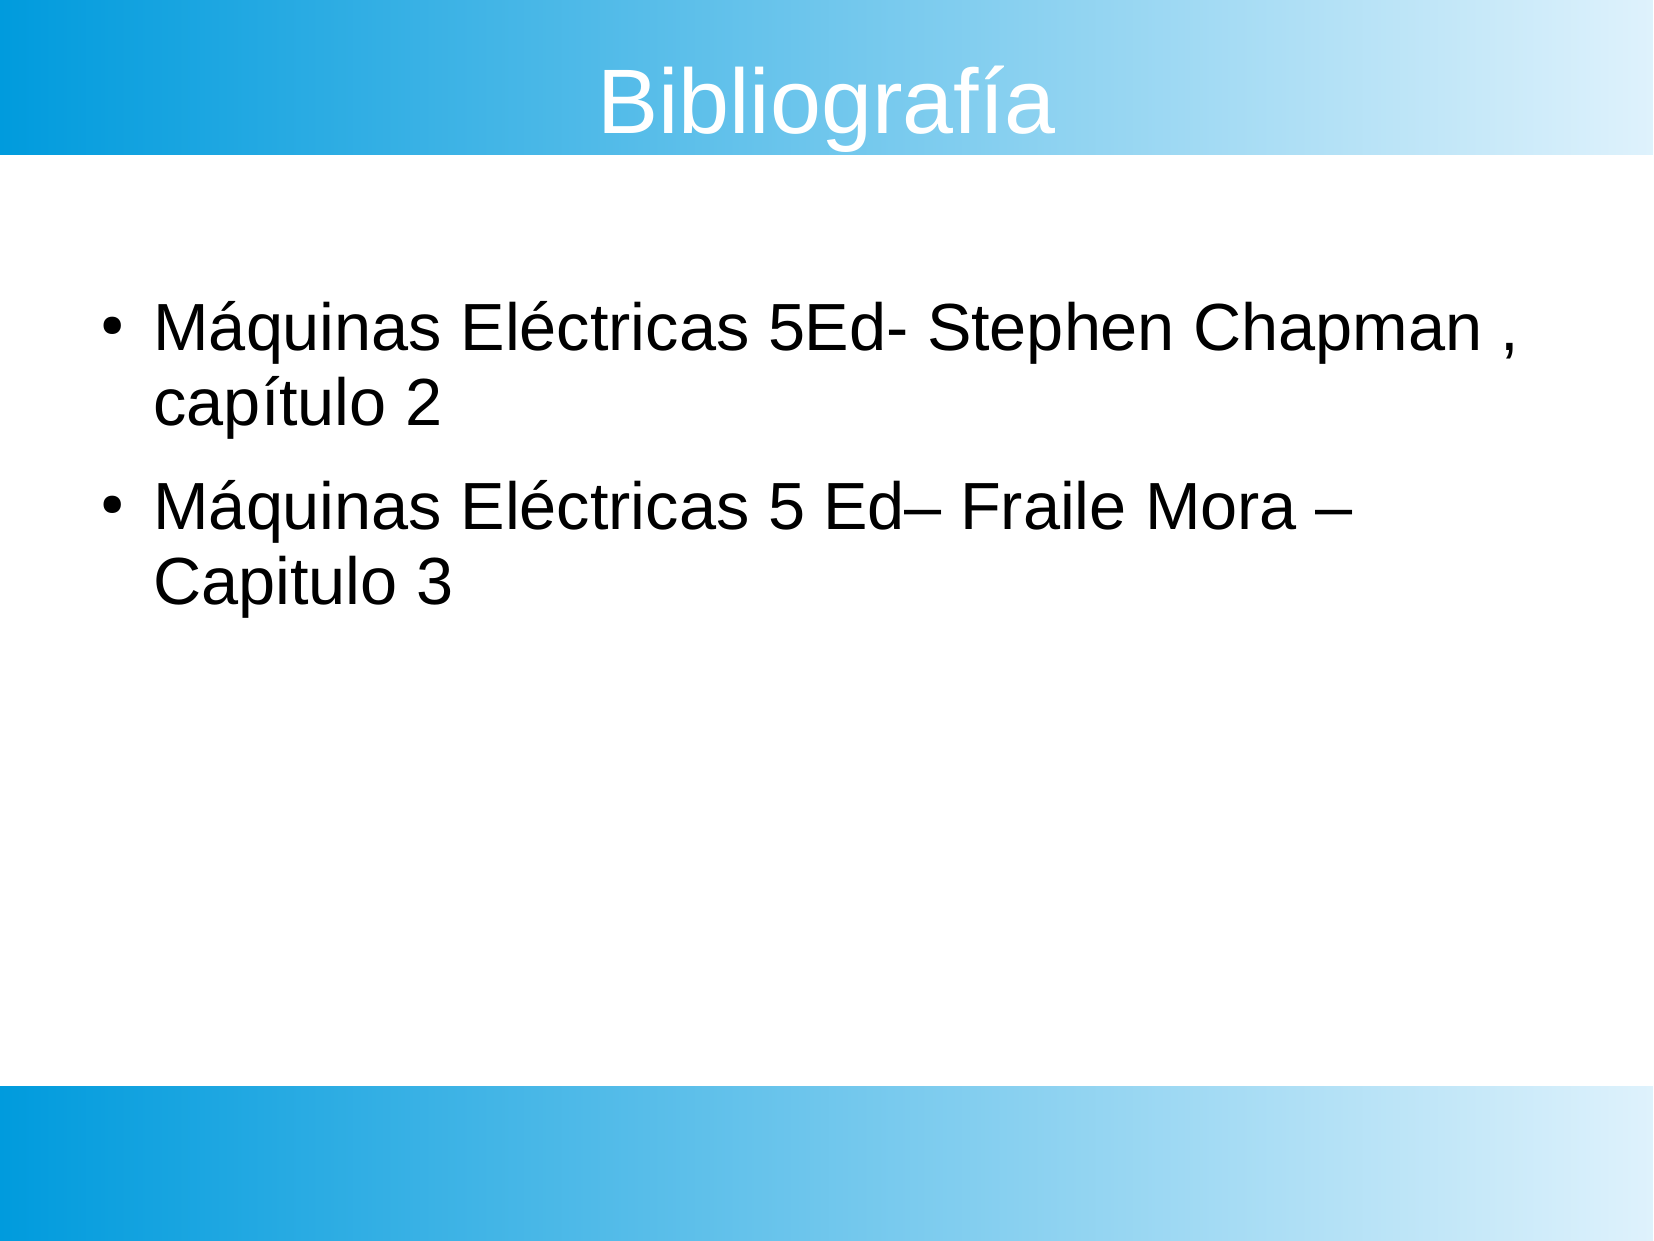

# Bibliografía
Máquinas Eléctricas 5Ed- Stephen Chapman , capítulo 2
Máquinas Eléctricas 5 Ed– Fraile Mora – Capitulo 3